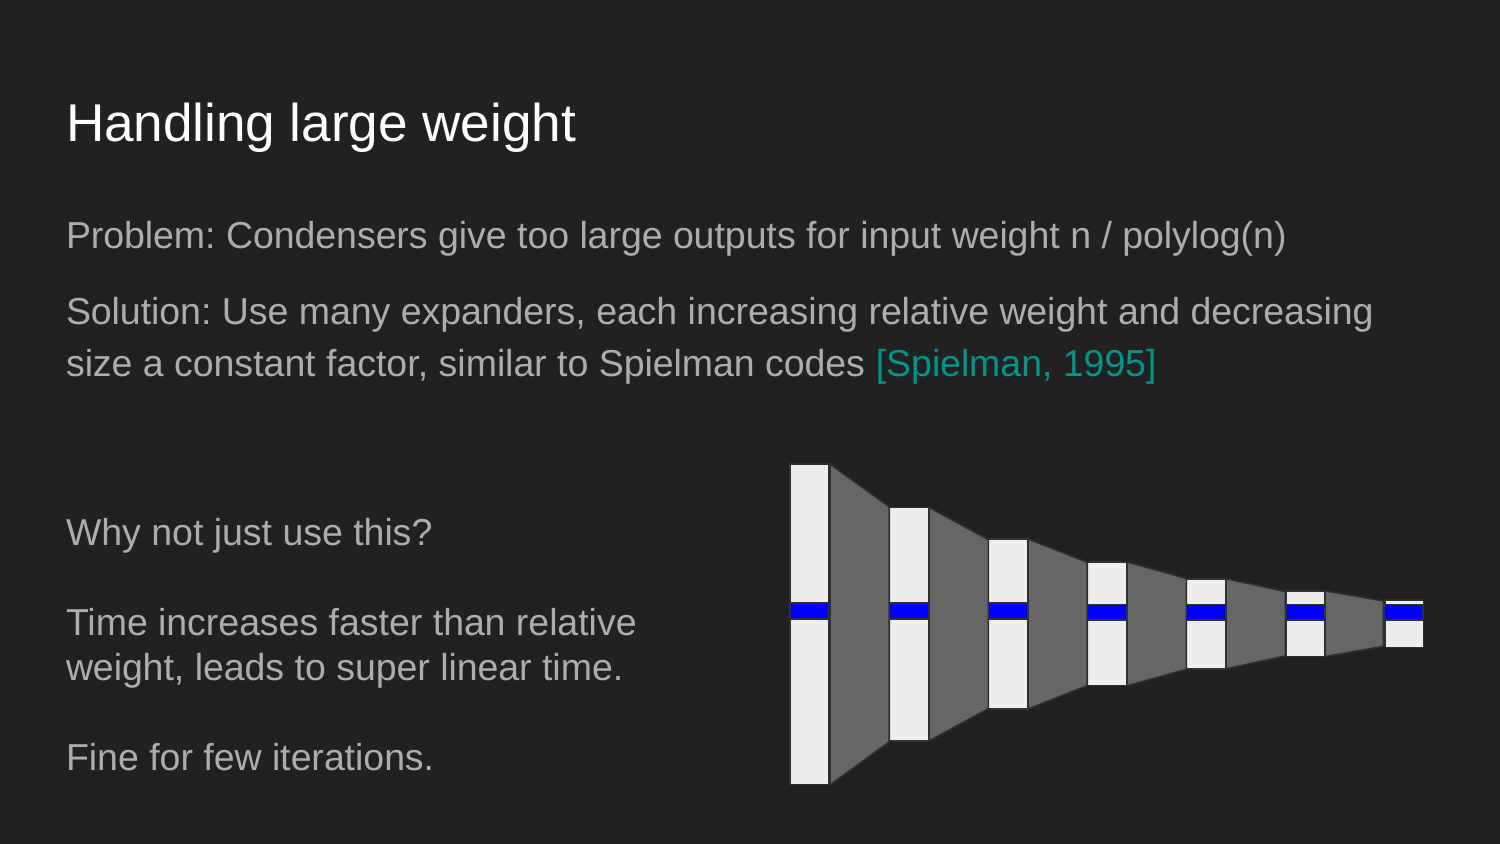

# Handling large weight
Problem: Condensers give too large outputs for input weight n / polylog(n)
Solution: Use many expanders, each increasing relative weight and decreasing size a constant factor, similar to Spielman codes [Spielman, 1995]
Why not just use this?
Time increases faster than relative weight, leads to super linear time.
Fine for few iterations.